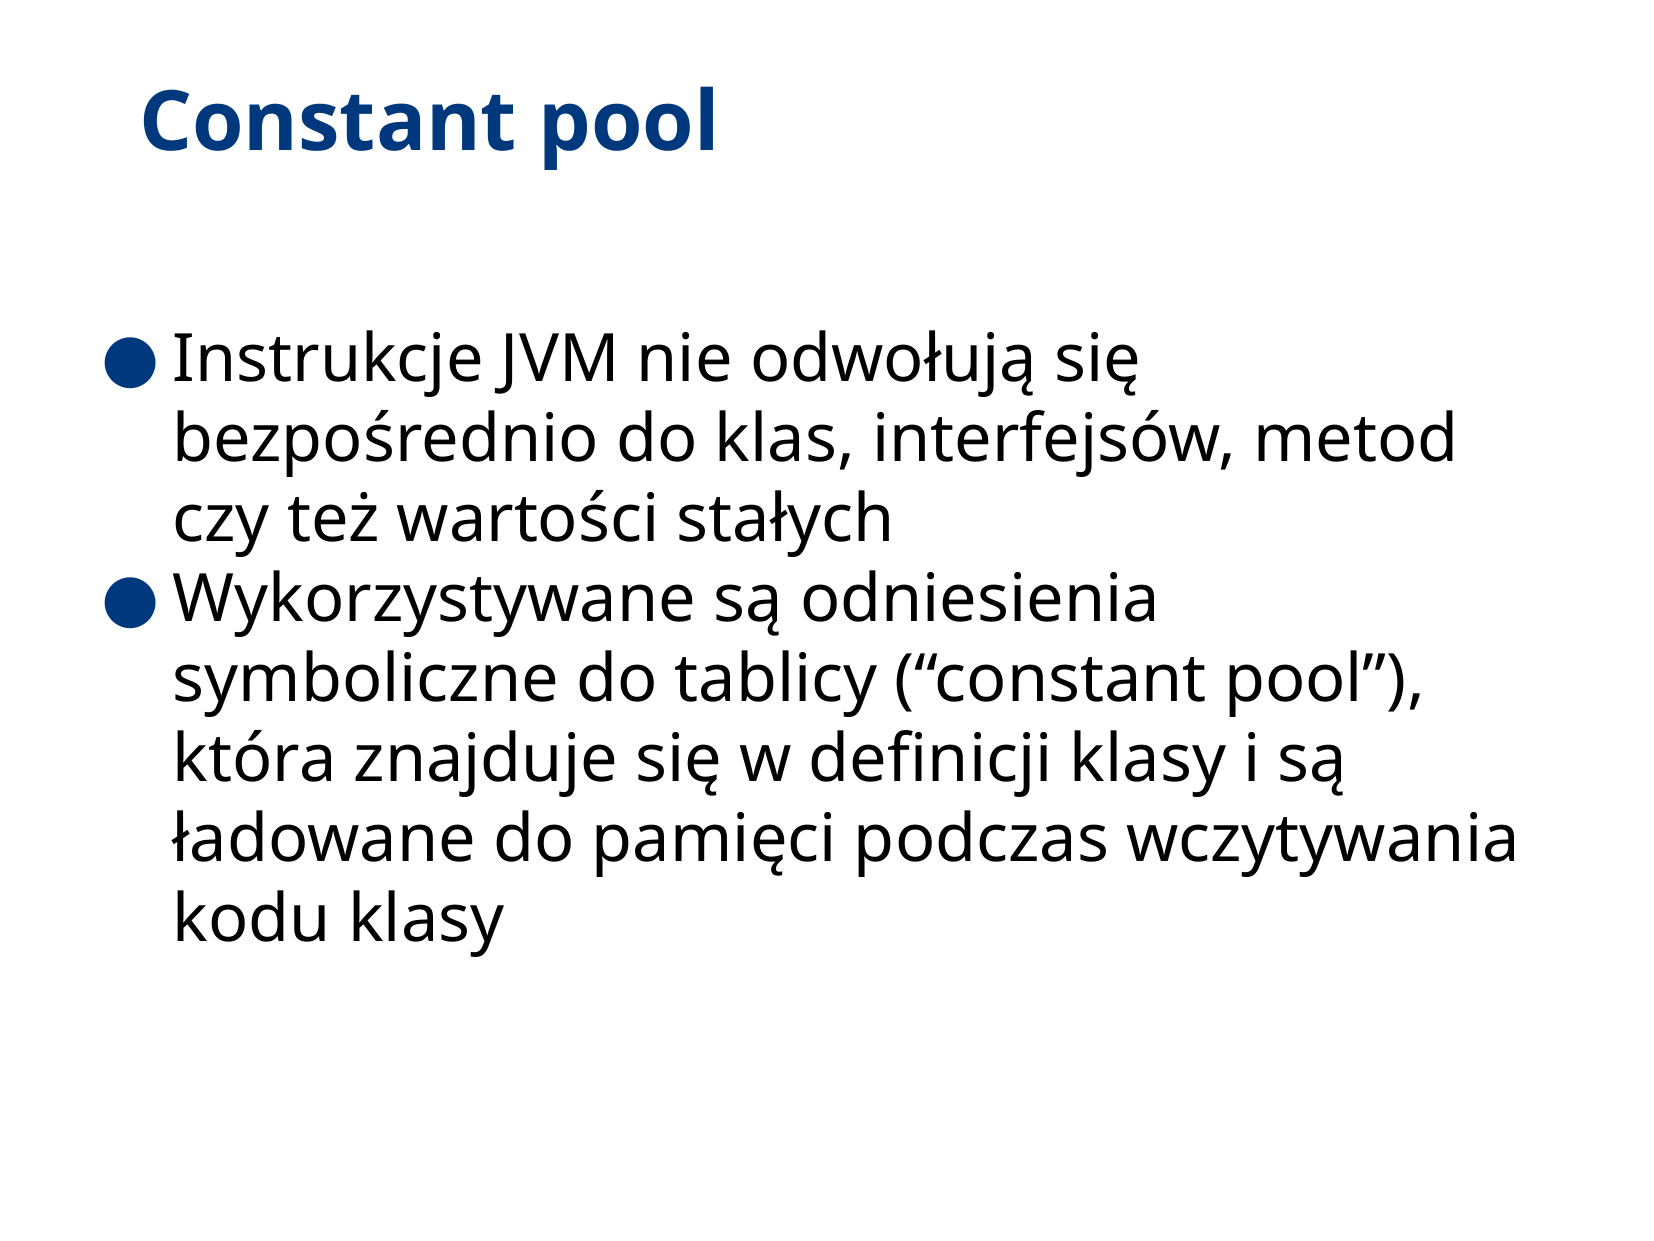

Constant pool
# Instrukcje JVM nie odwołują się bezpośrednio do klas, interfejsów, metod czy też wartości stałych
Wykorzystywane są odniesienia symboliczne do tablicy (“constant pool”), która znajduje się w definicji klasy i są ładowane do pamięci podczas wczytywania kodu klasy